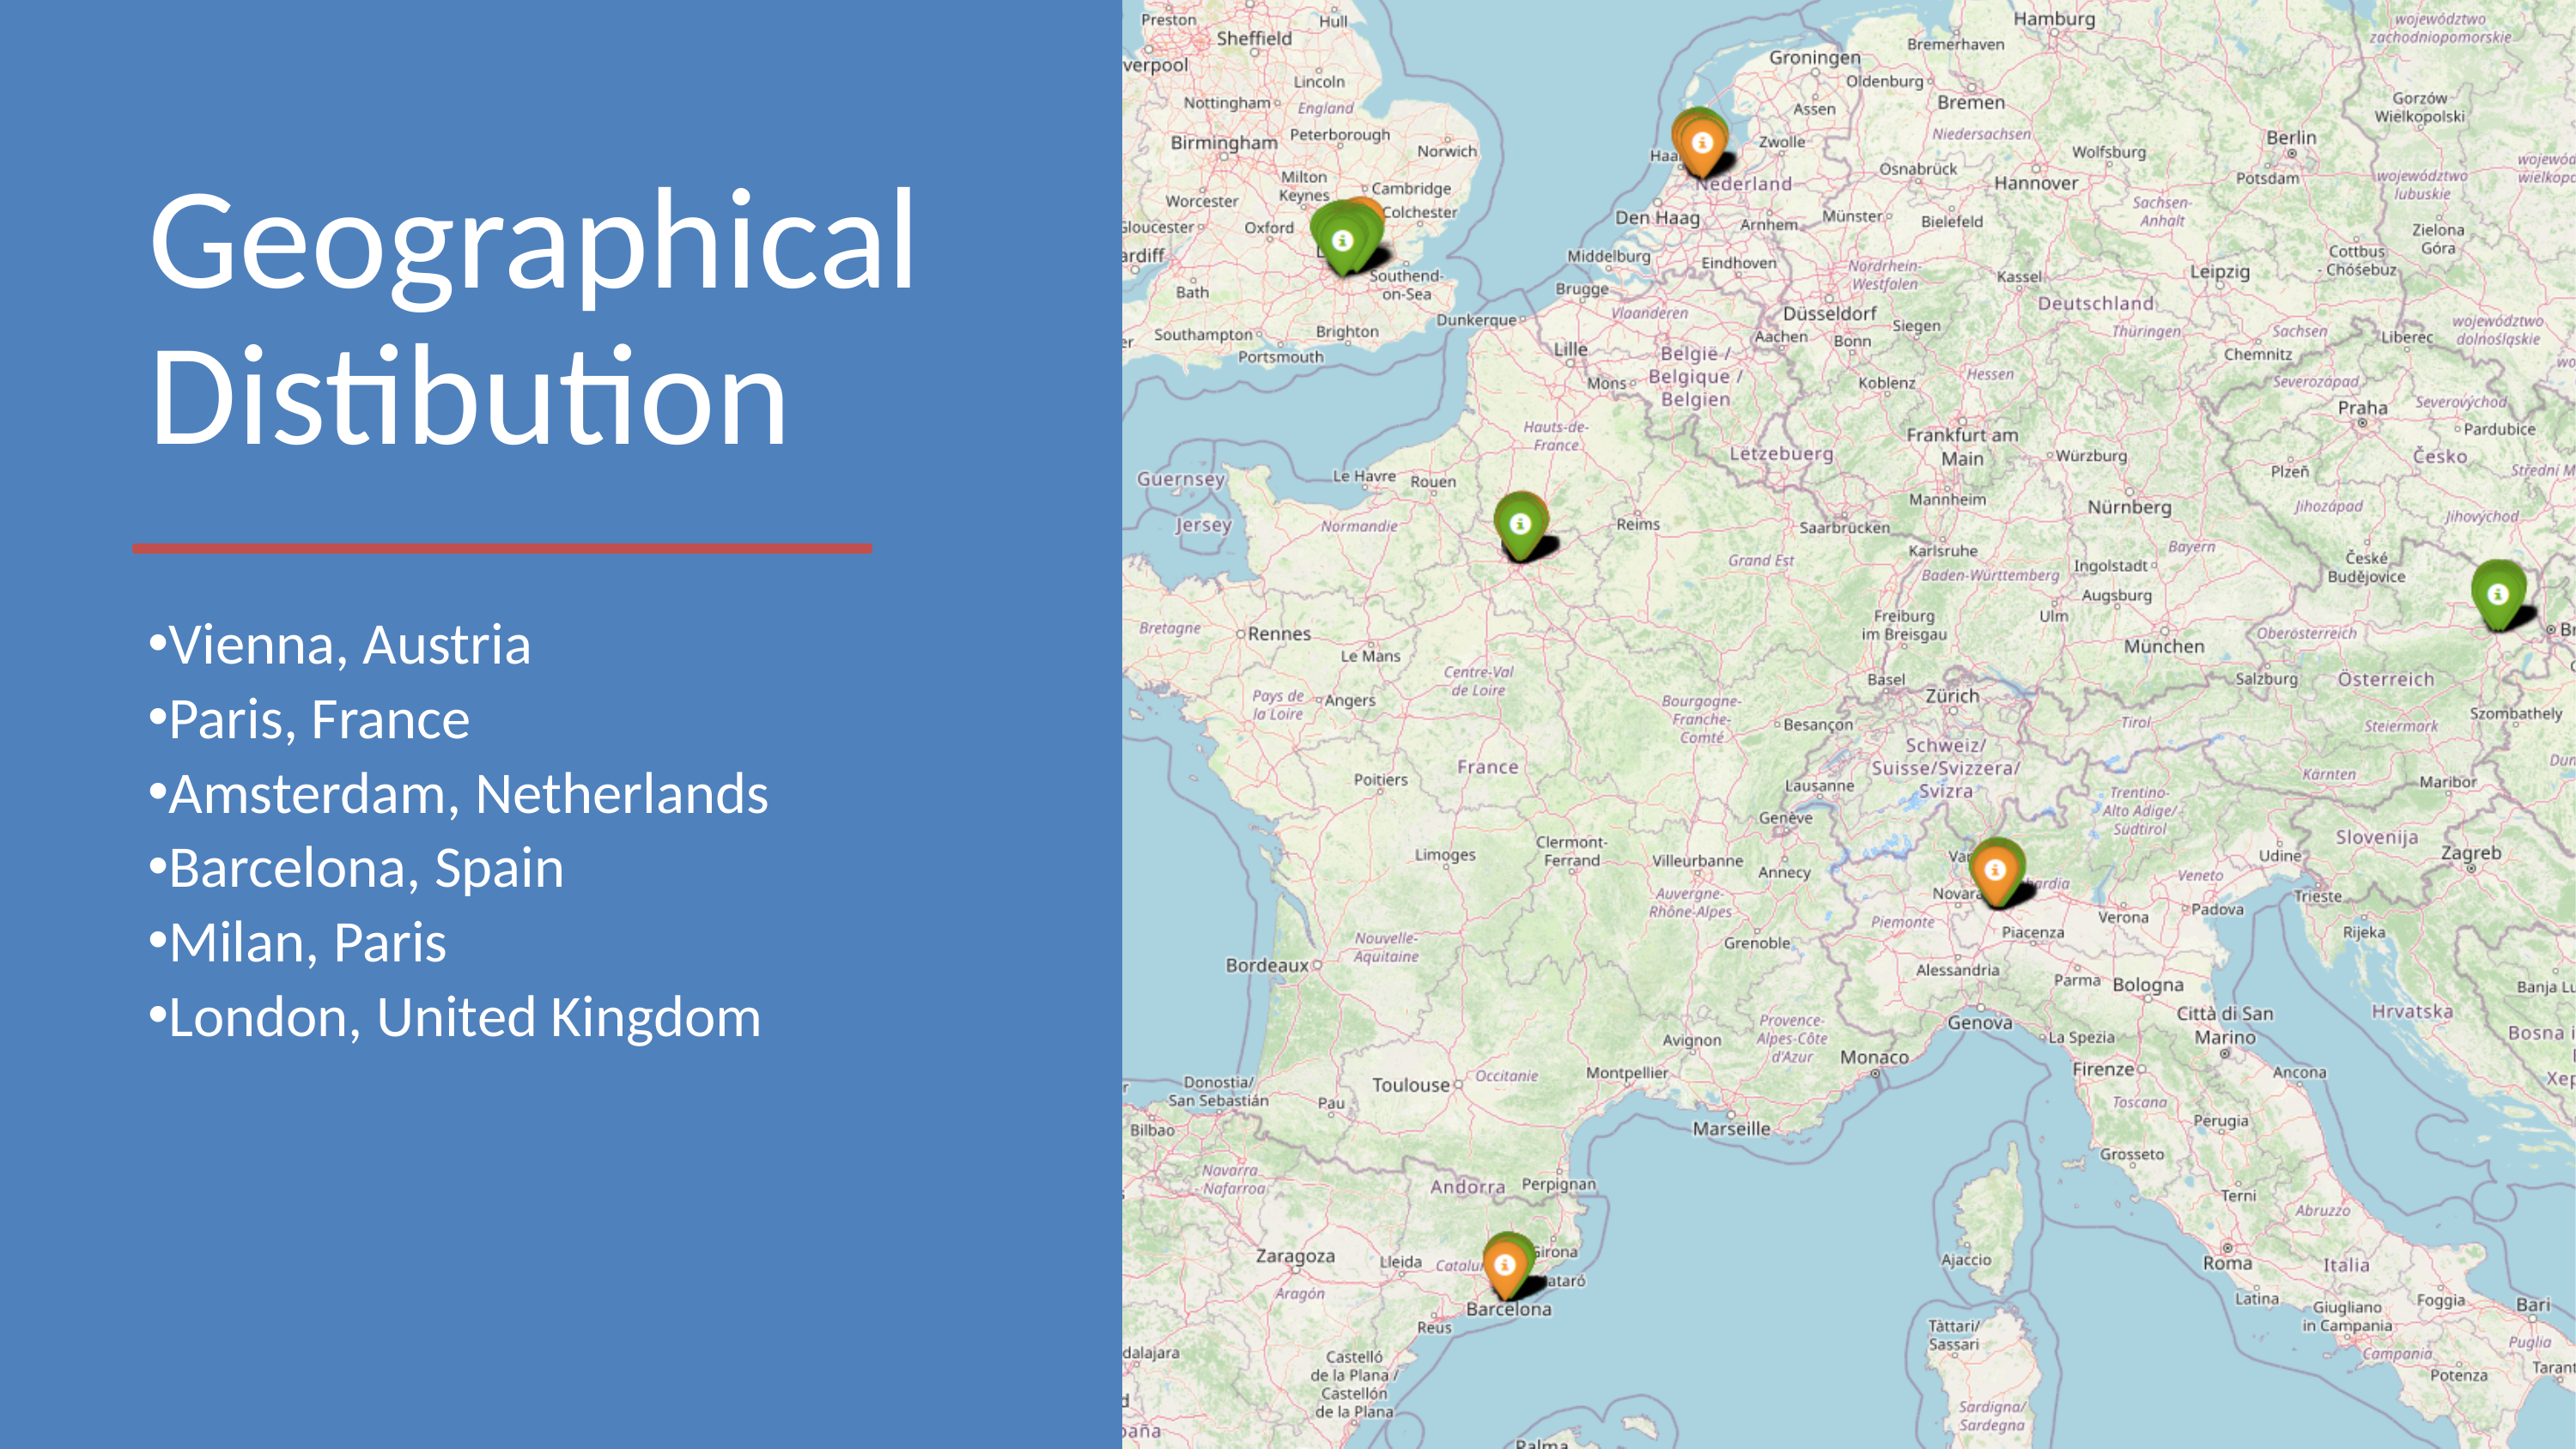

Geographical Distibution
Vienna, Austria
Paris, France
Amsterdam, Netherlands
Barcelona, Spain
Milan, Paris
London, United Kingdom